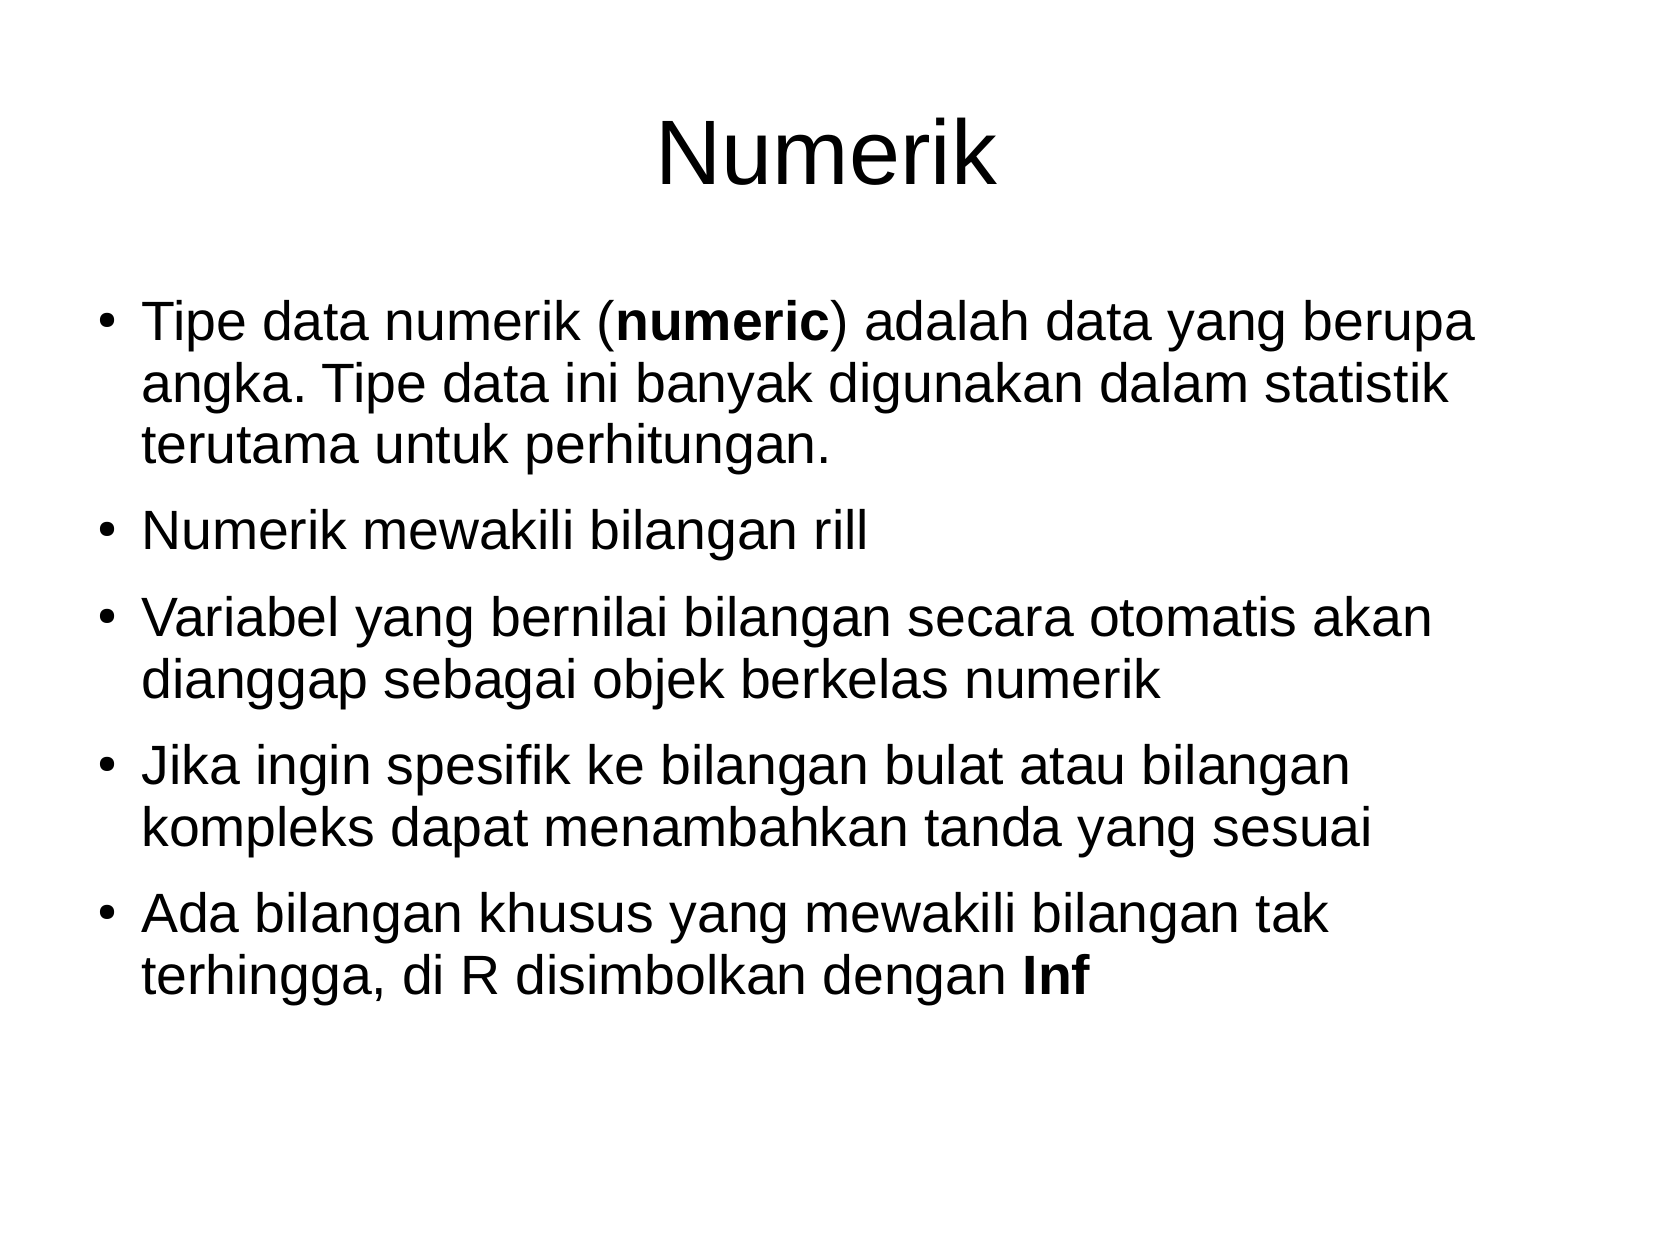

# Numerik
Tipe data numerik (numeric) adalah data yang berupa angka. Tipe data ini banyak digunakan dalam statistik terutama untuk perhitungan.
Numerik mewakili bilangan rill
Variabel yang bernilai bilangan secara otomatis akan dianggap sebagai objek berkelas numerik
Jika ingin spesifik ke bilangan bulat atau bilangan kompleks dapat menambahkan tanda yang sesuai
Ada bilangan khusus yang mewakili bilangan tak terhingga, di R disimbolkan dengan Inf